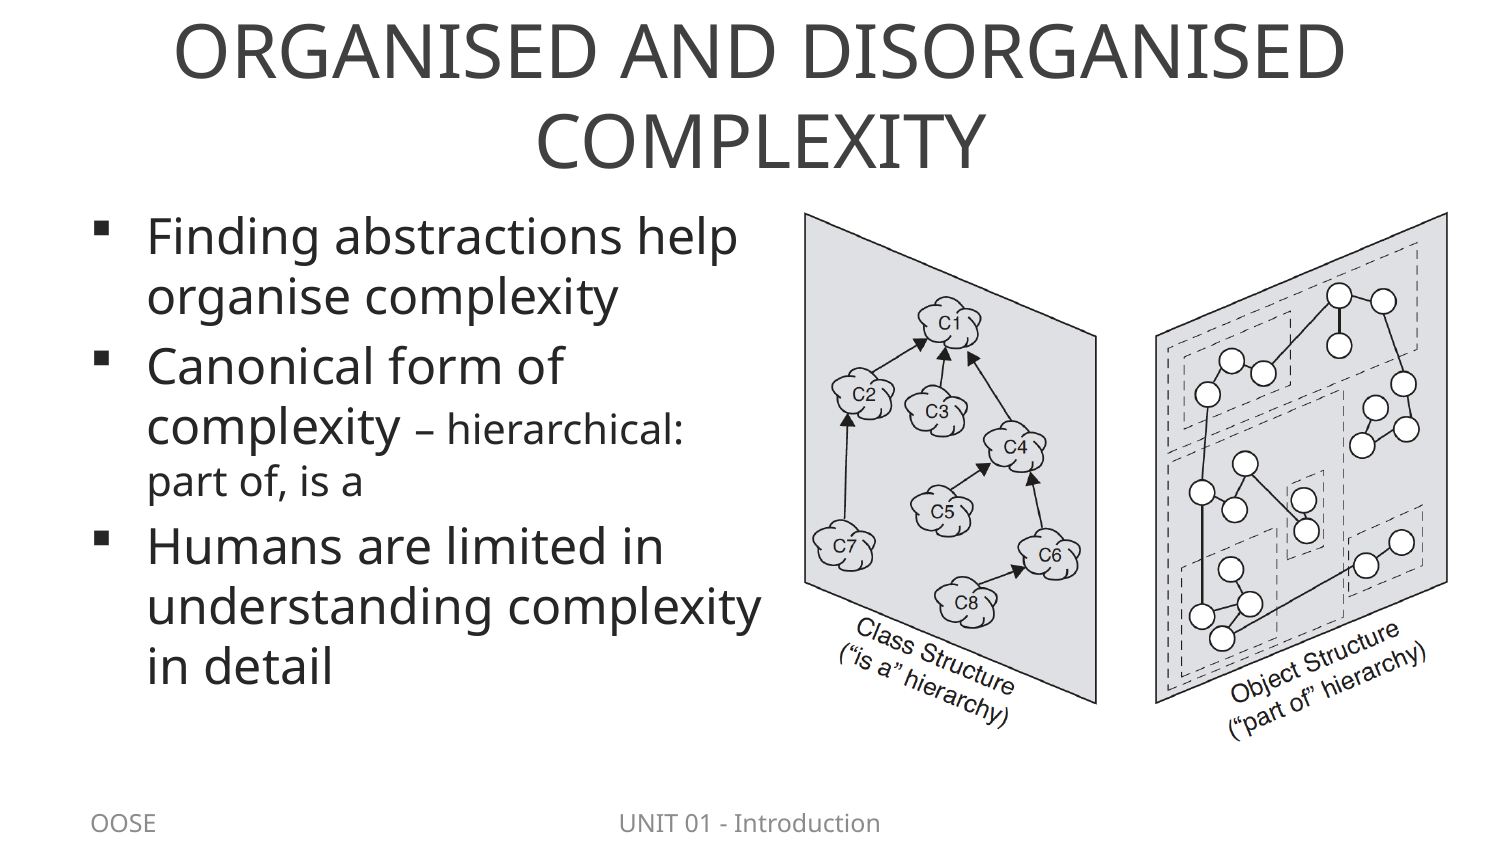

# Organised and disorganised complexity
Finding abstractions help organise complexity
Canonical form of complexity – hierarchical: part of, is a
Humans are limited in understanding complexity in detail
OOSE
UNIT 01 - Introduction